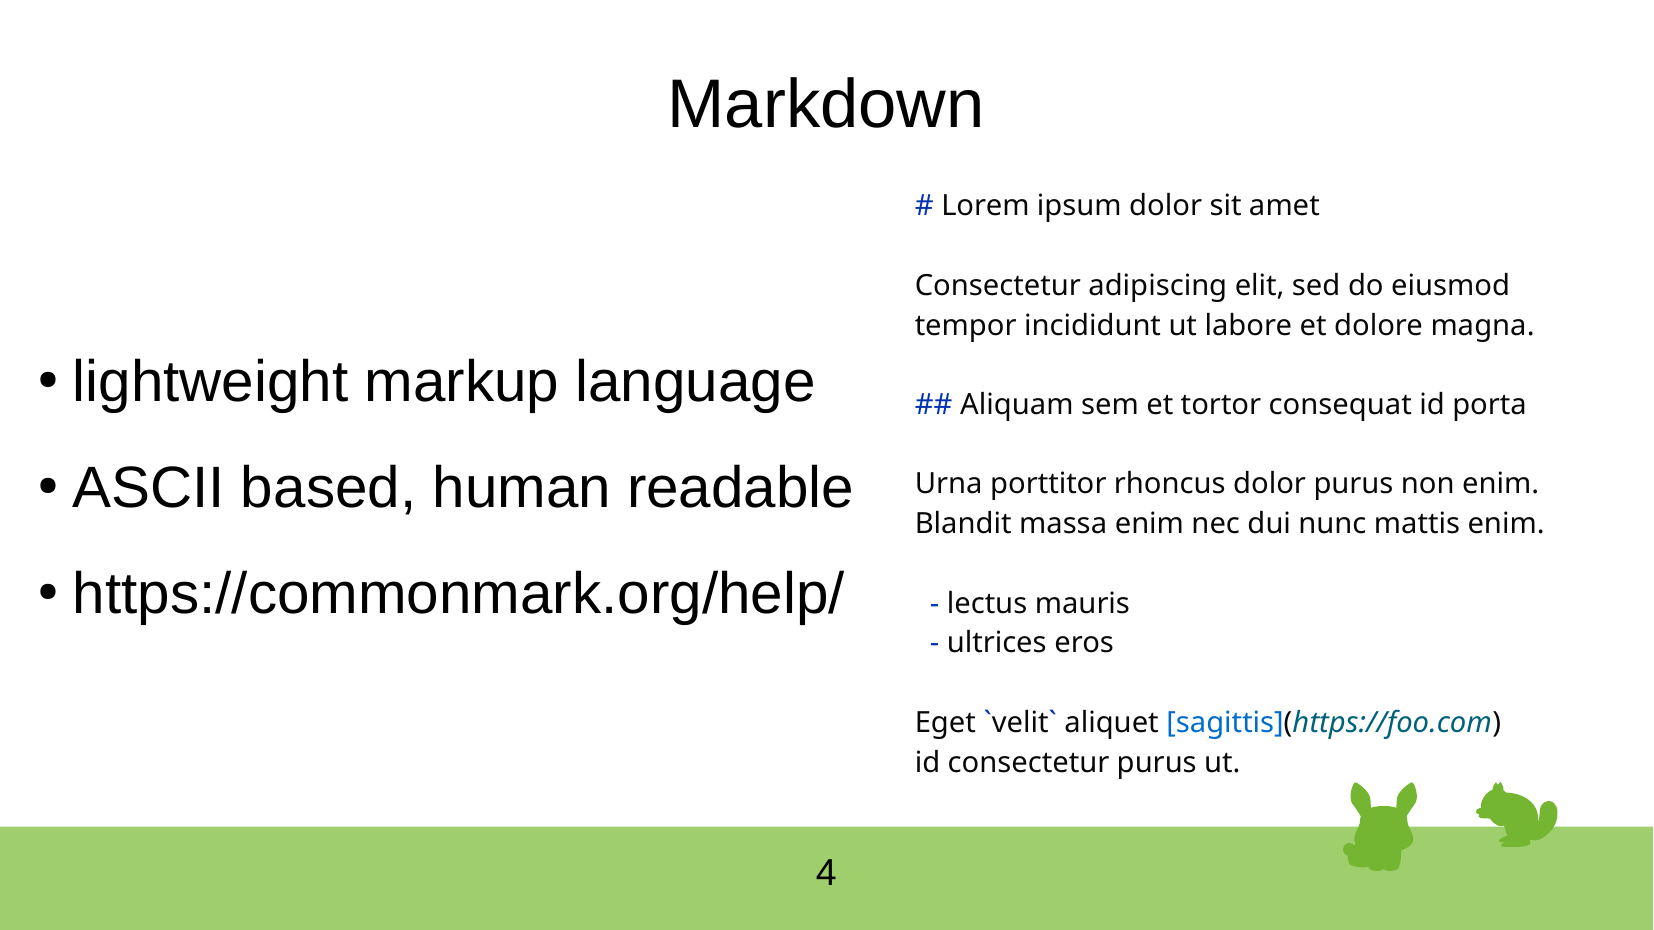

# Markdown
# Lorem ipsum dolor sit amet Consectetur adipiscing elit, sed do eiusmod tempor incididunt ut labore et dolore magna. ## Aliquam sem et tortor consequat id porta Urna porttitor rhoncus dolor purus non enim. Blandit massa enim nec dui nunc mattis enim. - lectus mauris - ultrices eros Eget `velit` aliquet [sagittis](https://foo.com) id consectetur purus ut.
lightweight markup language
ASCII based, human readable
https://commonmark.org/help/